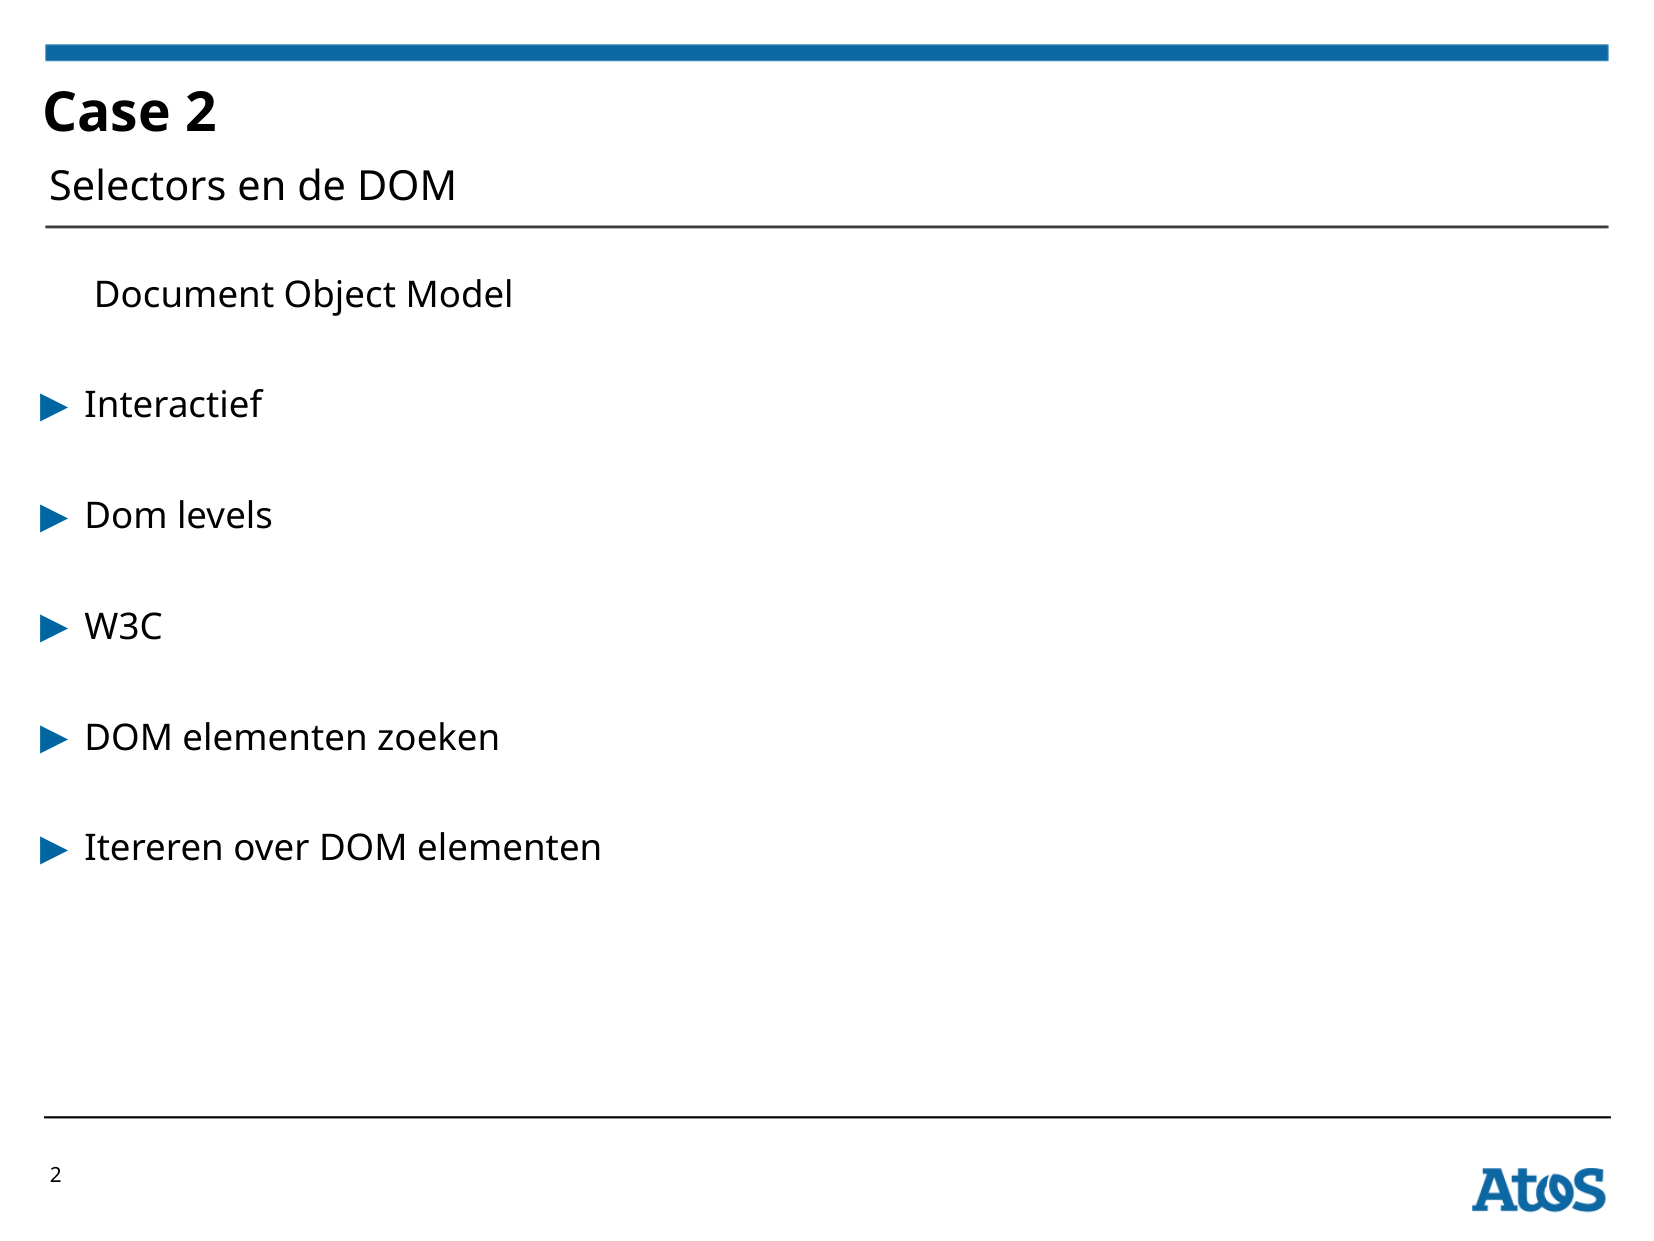

# Case 2
Selectors en de DOM
 Document Object Model
Interactief
Dom levels
W3C
DOM elementen zoeken
Itereren over DOM elementen